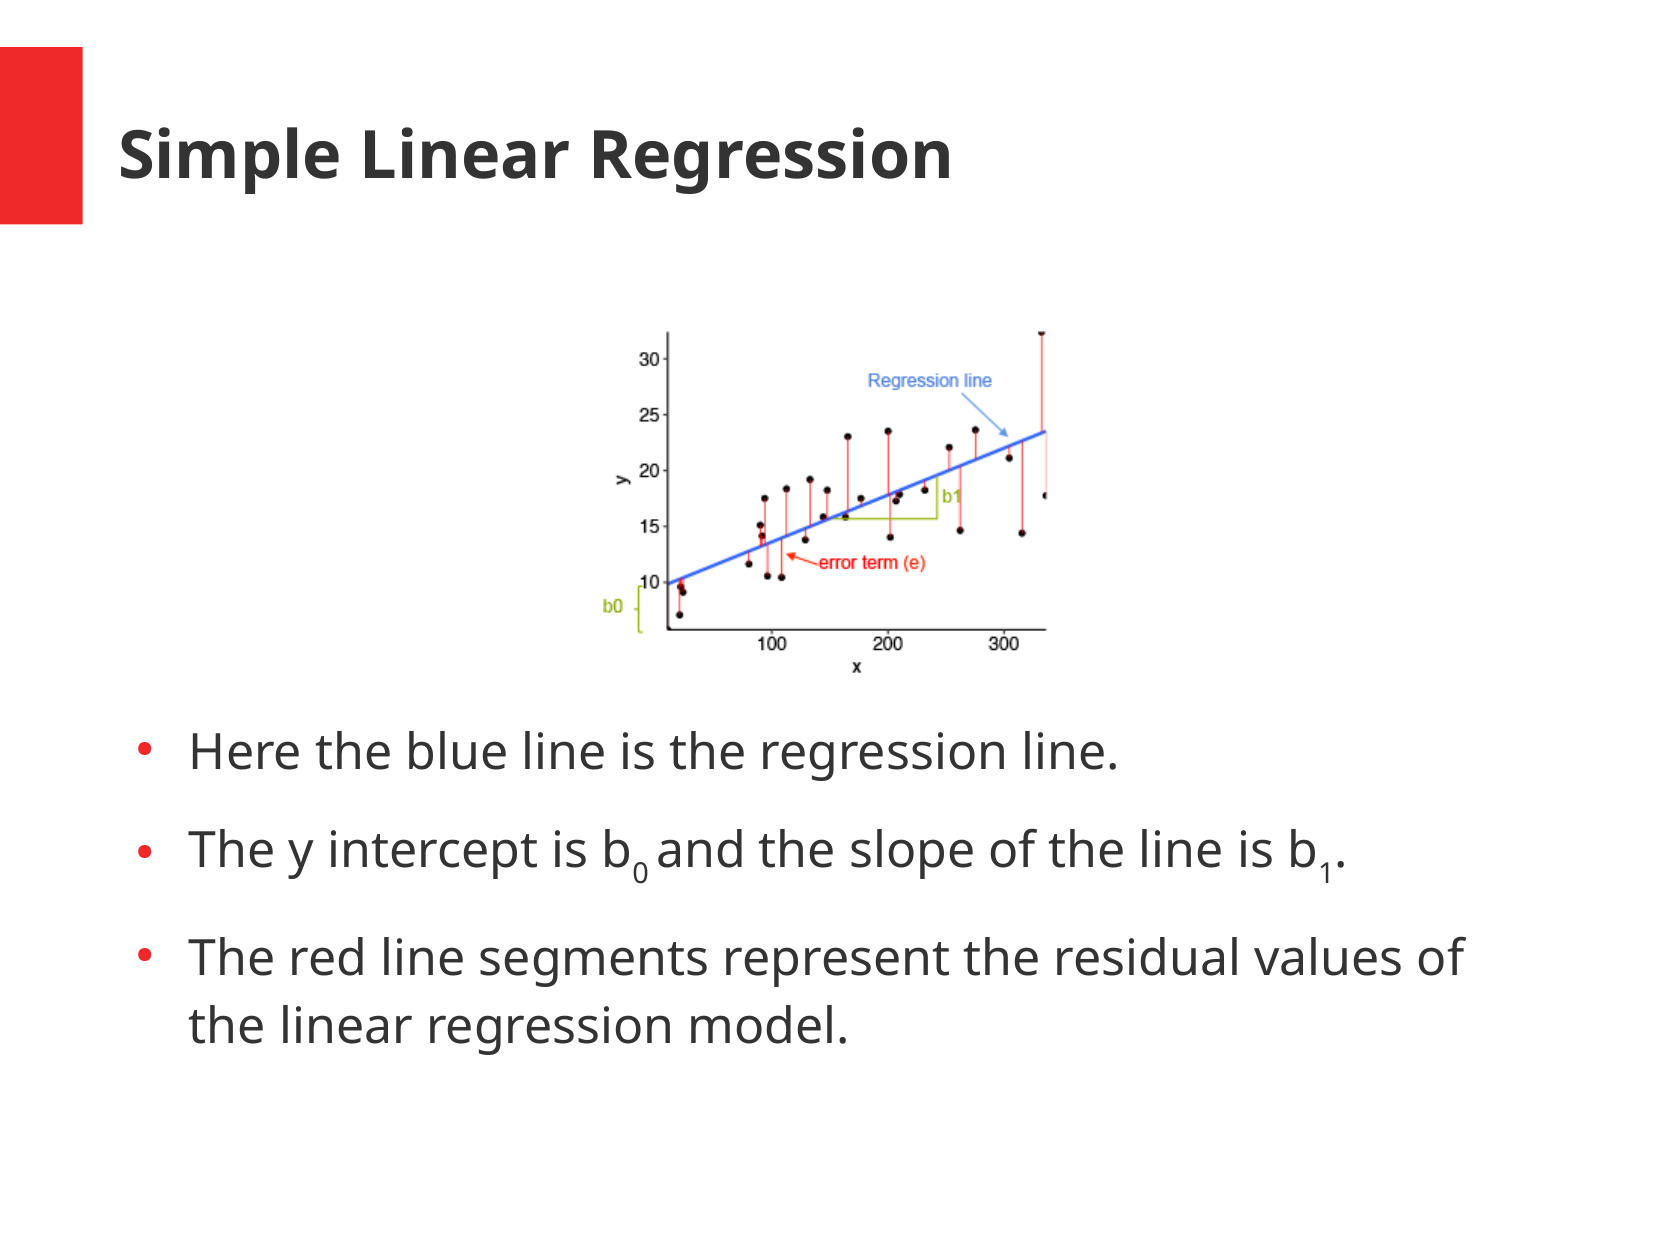

# Simple Linear Regression
Here the blue line is the regression line.
The y intercept is b0 and the slope of the line is b1.
The red line segments represent the residual values of the linear regression model.